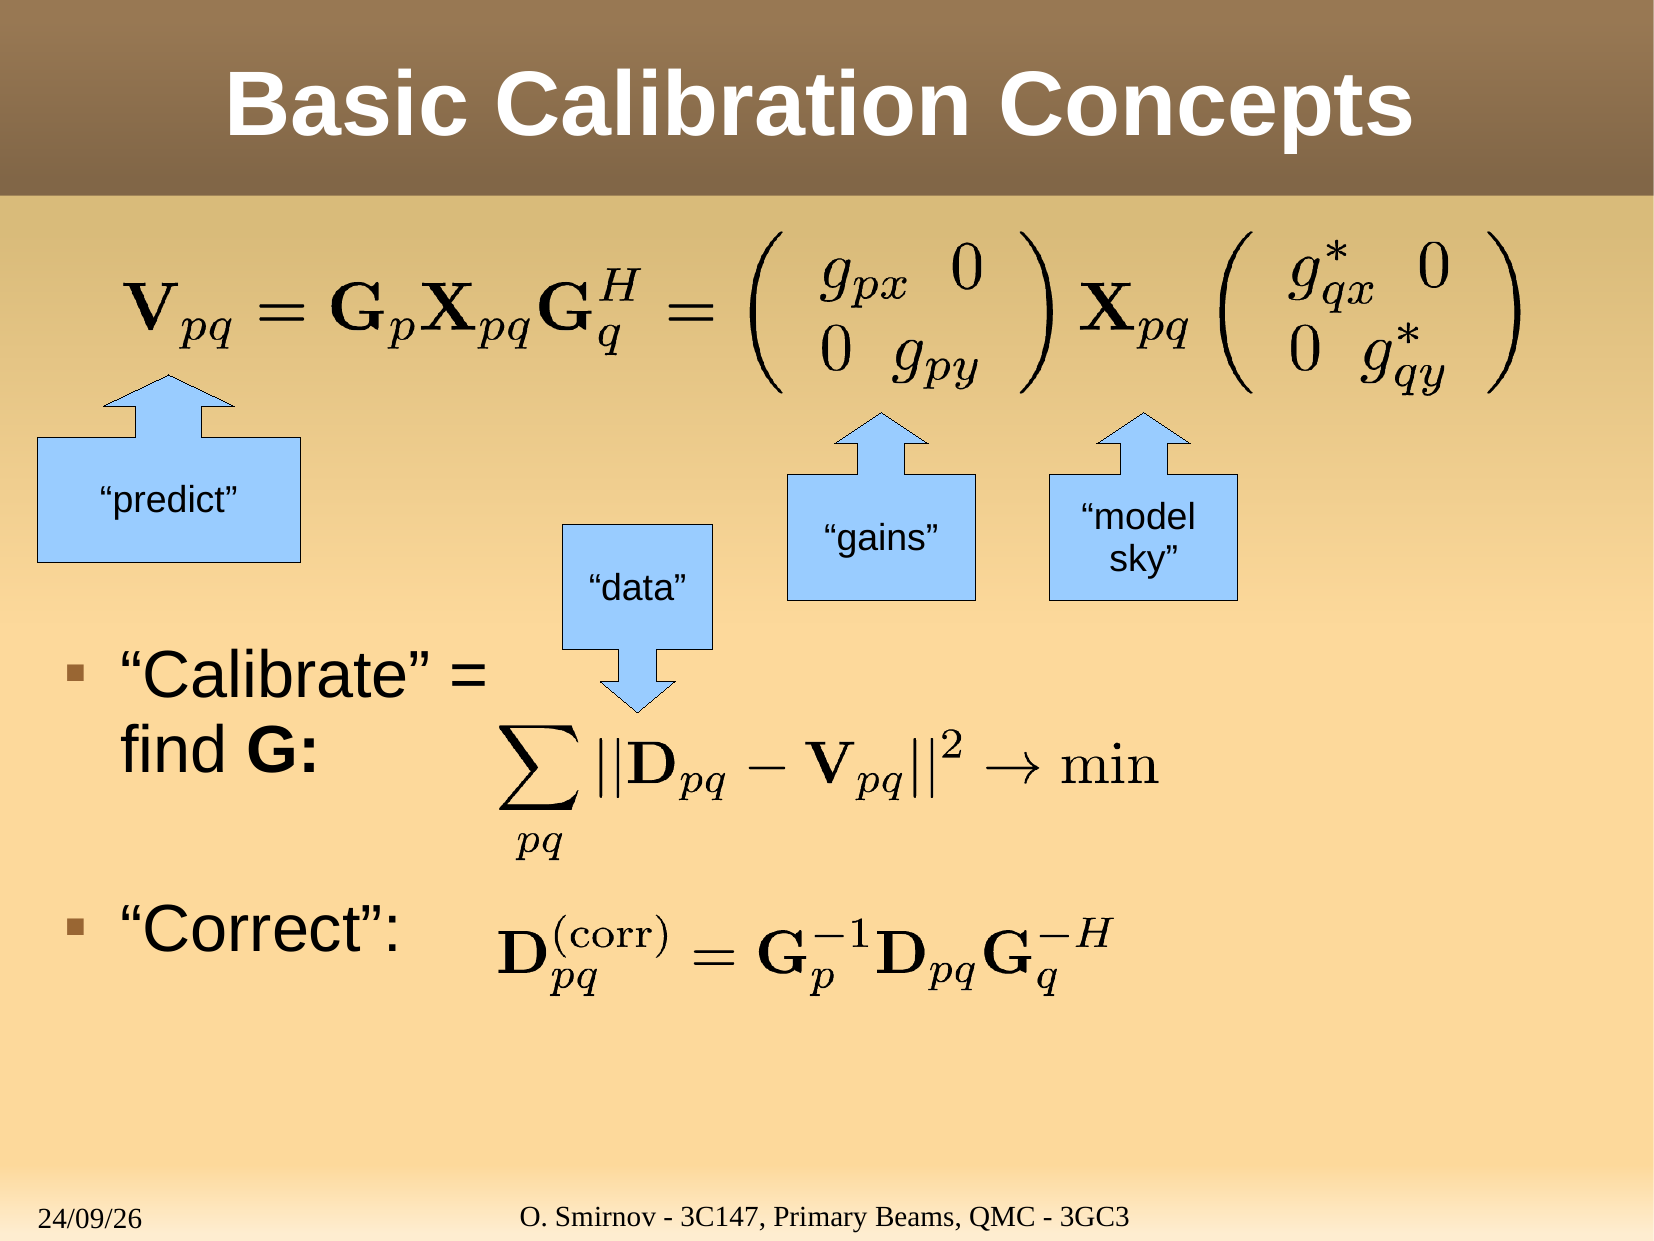

# Basic Calibration Concepts
“predict”
“gains”
“model
sky”
“data”
“Calibrate” =
find G:
“Correct”:
O. Smirnov - 3C147, Primary Beams, QMC - 3GC3